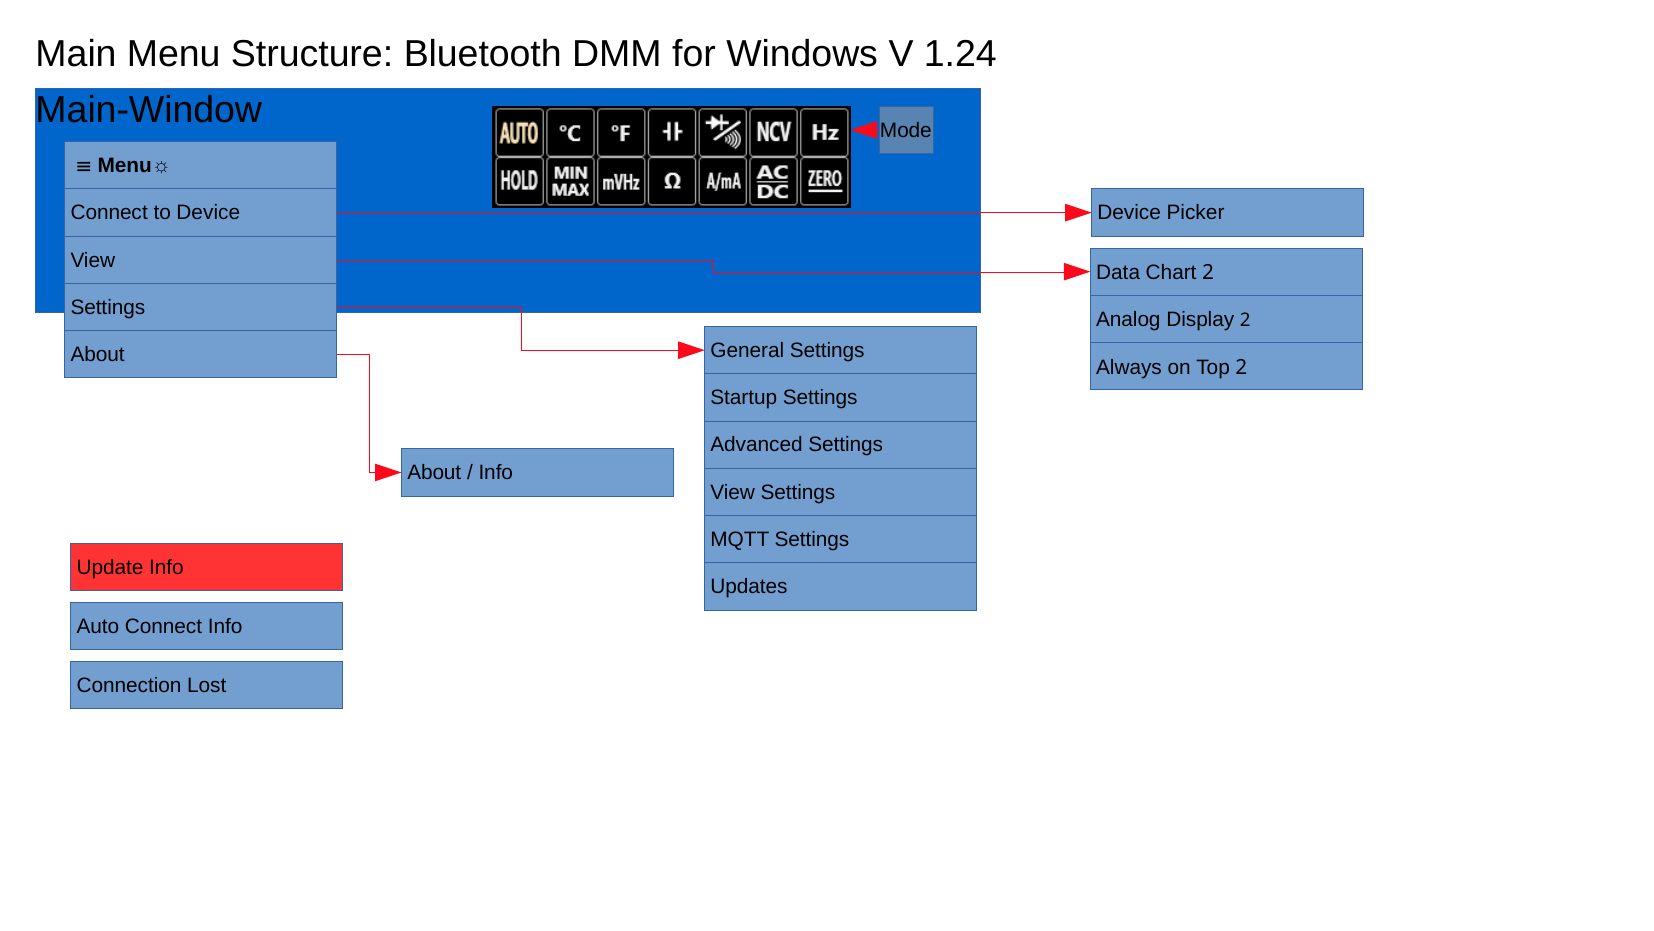

Main Menu Structure: Bluetooth DMM for Windows V 1.24
Main-Window
Auto
°C
°F
Cap
Diodbeep
NCV
Hz
Mode
  Menu☼
Hold
Min
Max
mV
Hz
Ω
A
mA
AC
DC
Zero
 Connect to Device
 Device Picker
 View
 Data Chart 2
 Settings
 Analog Display 2
 General Settings
 About
 Always on Top 2
 Startup Settings
 Advanced Settings
 About / Info
 View Settings
 MQTT Settings
 Update Info
 Updates
 Auto Connect Info
 Connection Lost